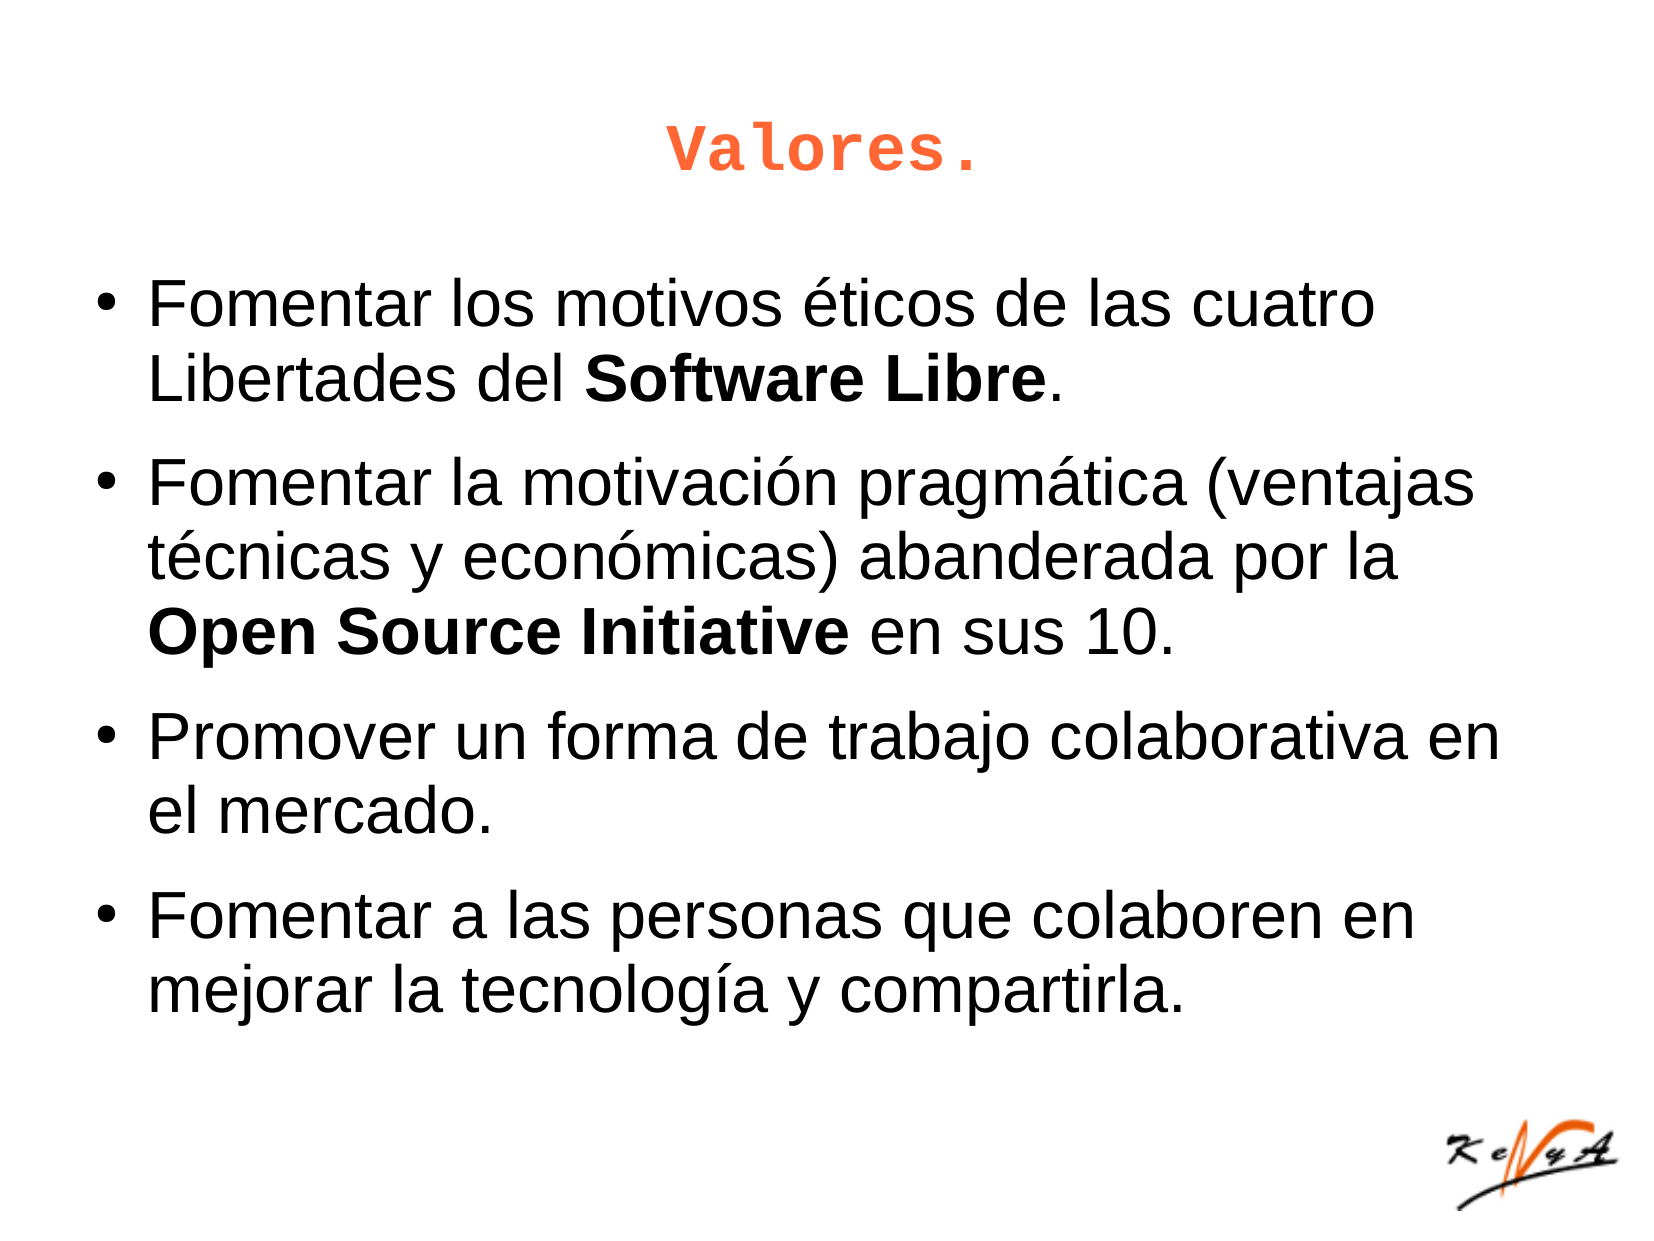

# Valores.
Fomentar los motivos éticos de las cuatro Libertades del Software Libre.
Fomentar la motivación pragmática (ventajas técnicas y económicas) abanderada por la Open Source Initiative en sus 10.
Promover un forma de trabajo colaborativa en el mercado.
Fomentar a las personas que colaboren en mejorar la tecnología y compartirla.